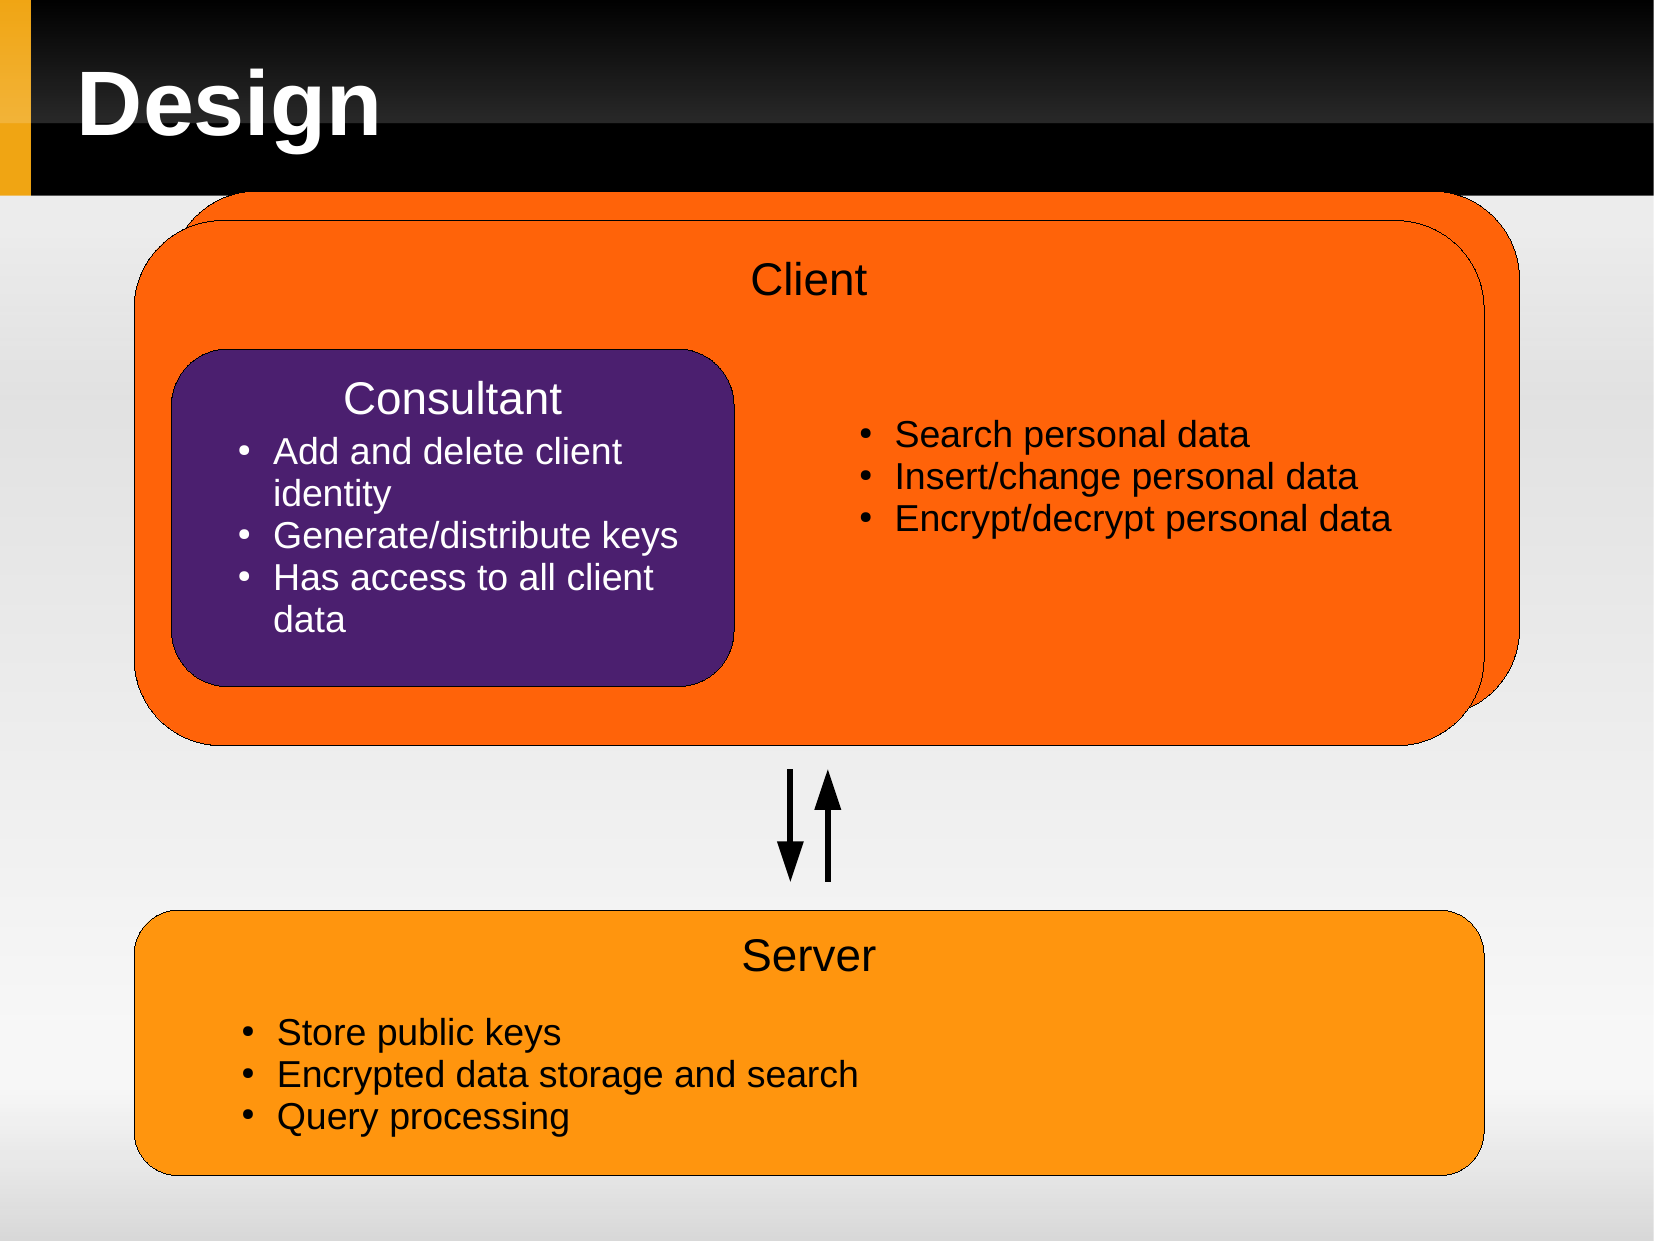

# Design
Client
Consultant
Search personal data
Insert/change personal data
Encrypt/decrypt personal data
Add and delete client identity
Generate/distribute keys
Has access to all client data
Server
Store public keys
Encrypted data storage and search
Query processing